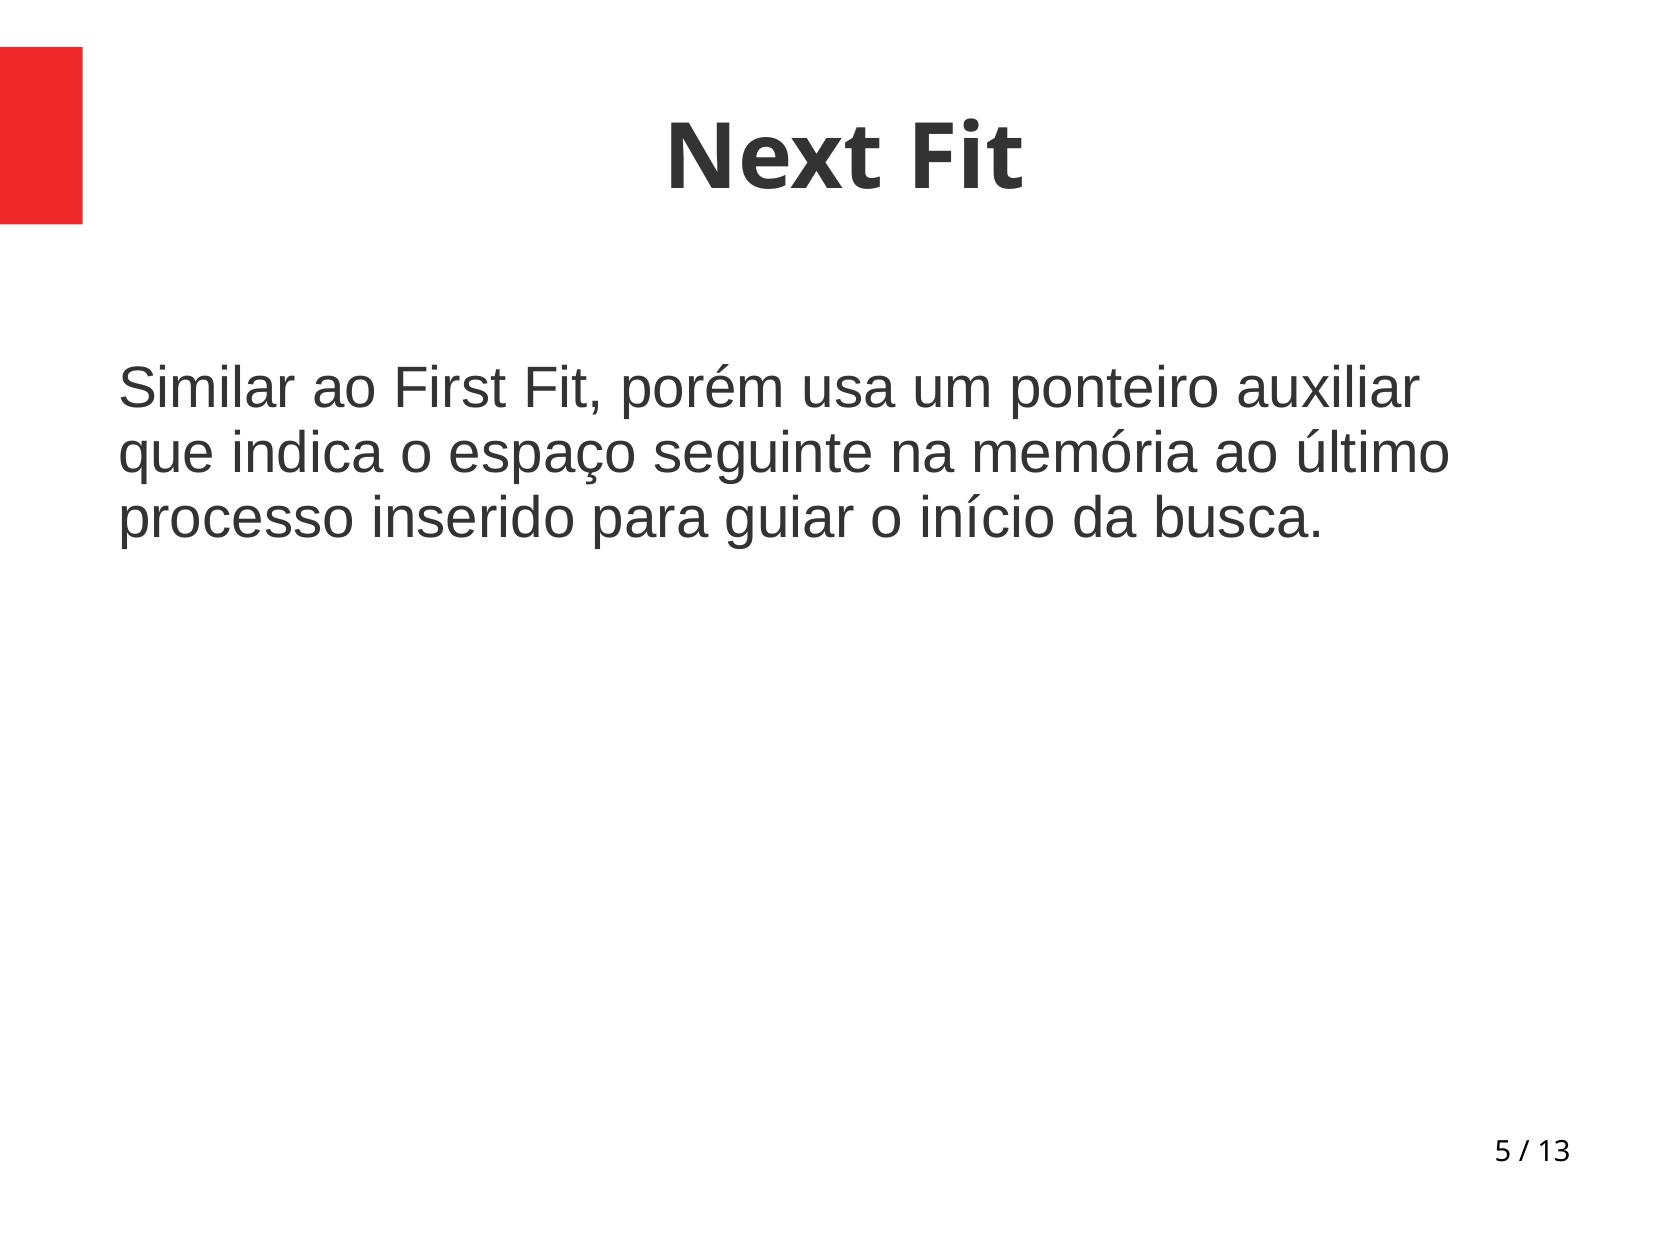

# Next Fit
Similar ao First Fit, porém usa um ponteiro auxiliar que indica o espaço seguinte na memória ao último processo inserido para guiar o início da busca.
5